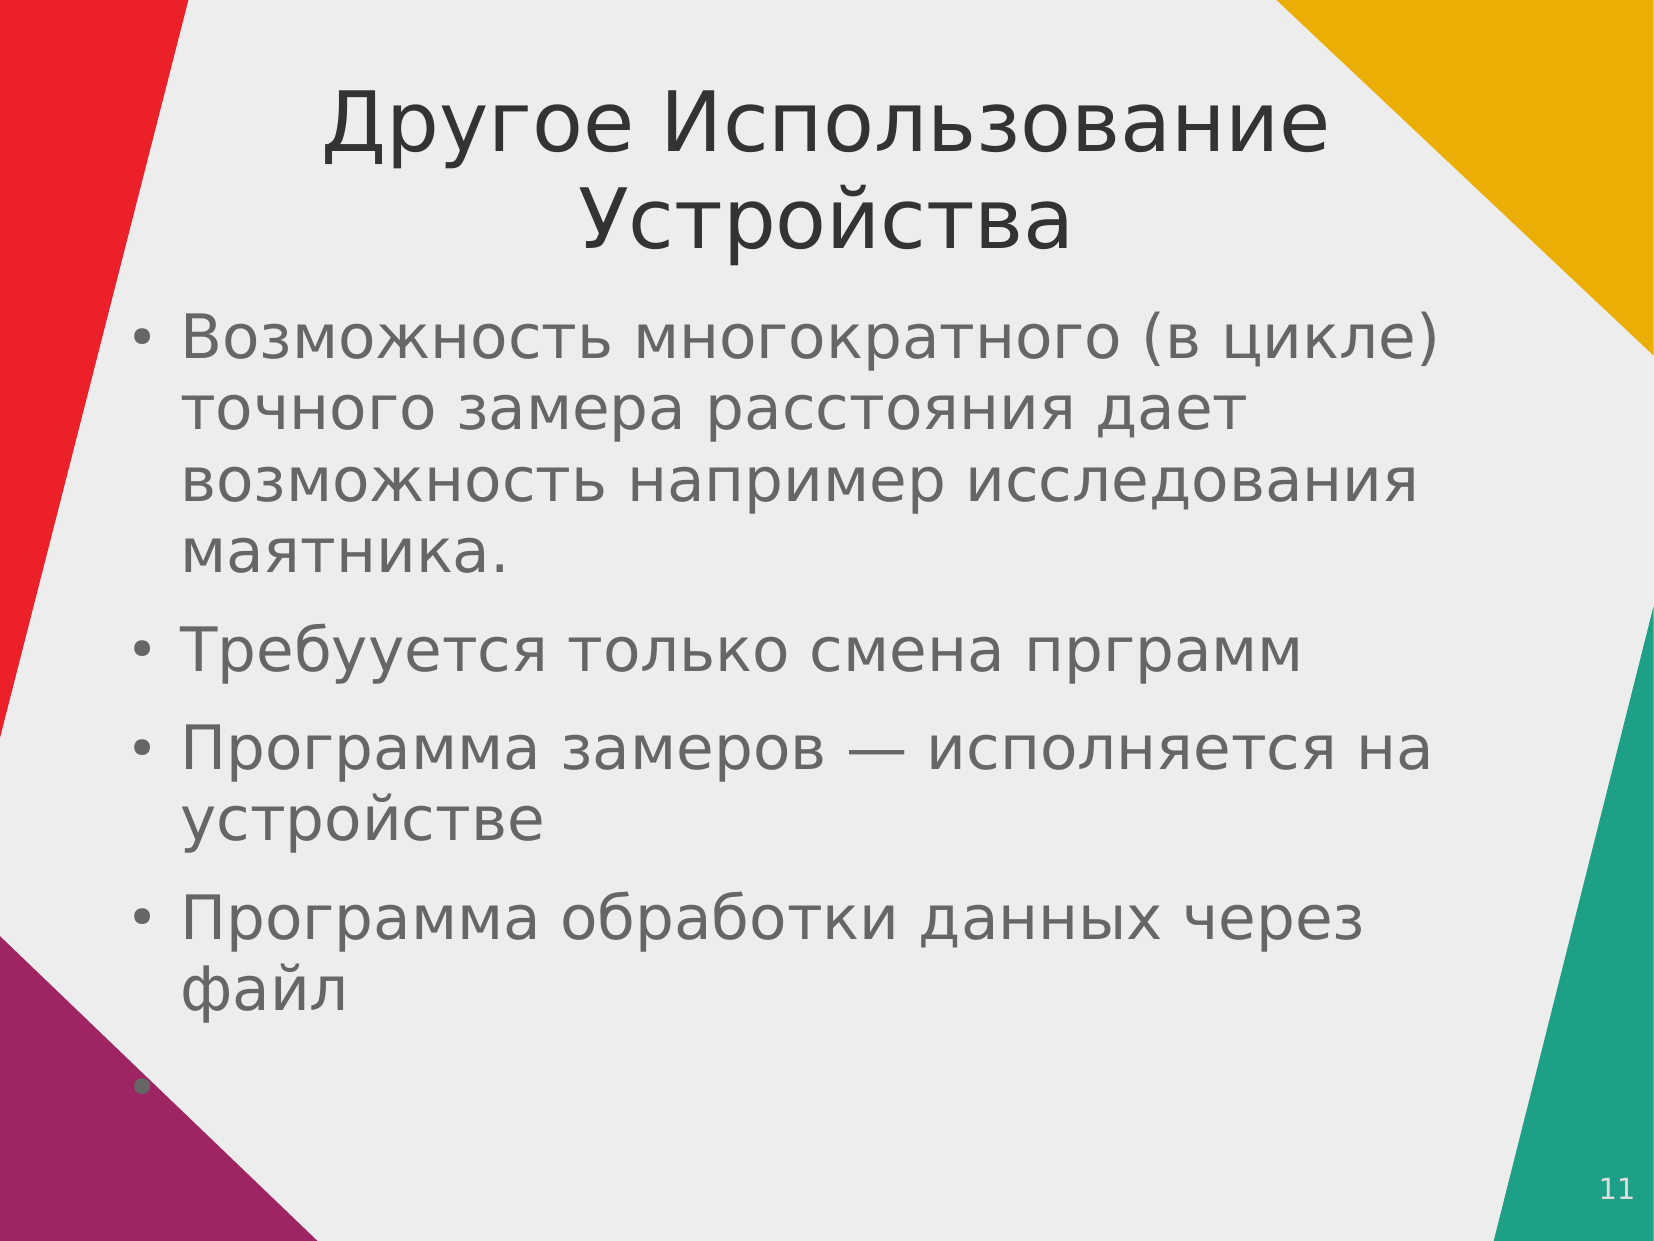

# Другое Использование Устройства
Возможность многократного (в цикле) точного замера расстояния дает возможность например исследования маятника.
Требууется только смена прграмм
Программа замеров — исполняется на устройстве
Программа обработки данных через файл
11